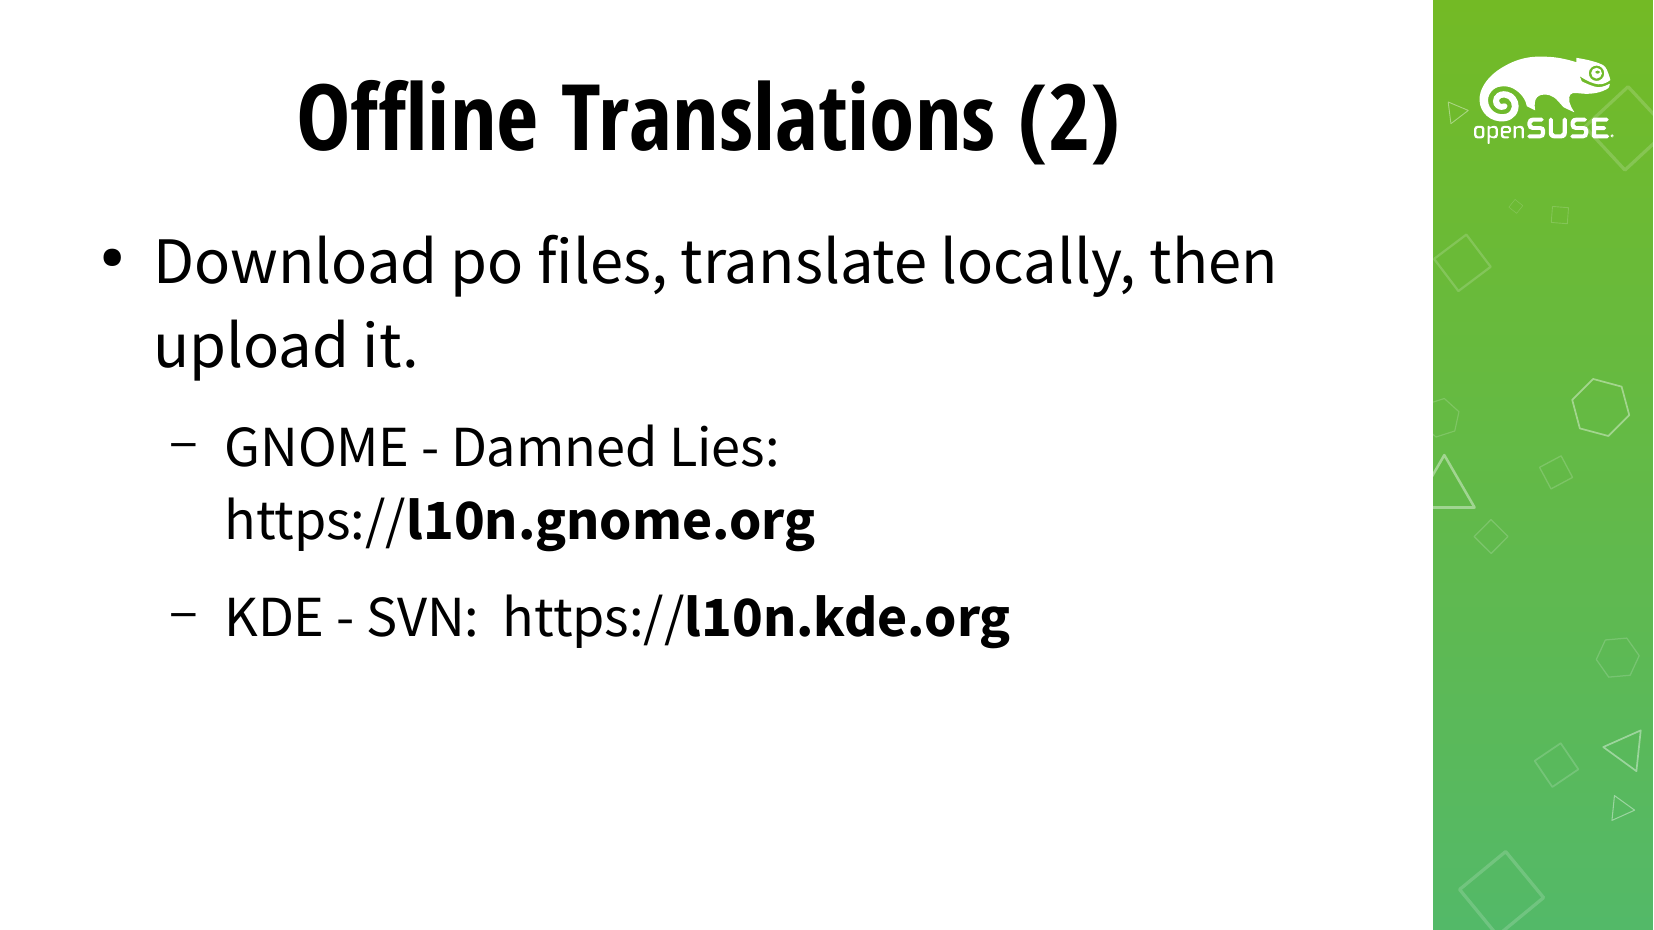

# Offline Translations (2)
Download po files, translate locally, then upload it.
GNOME - Damned Lies: https://l10n.gnome.org
KDE - SVN: https://l10n.kde.org